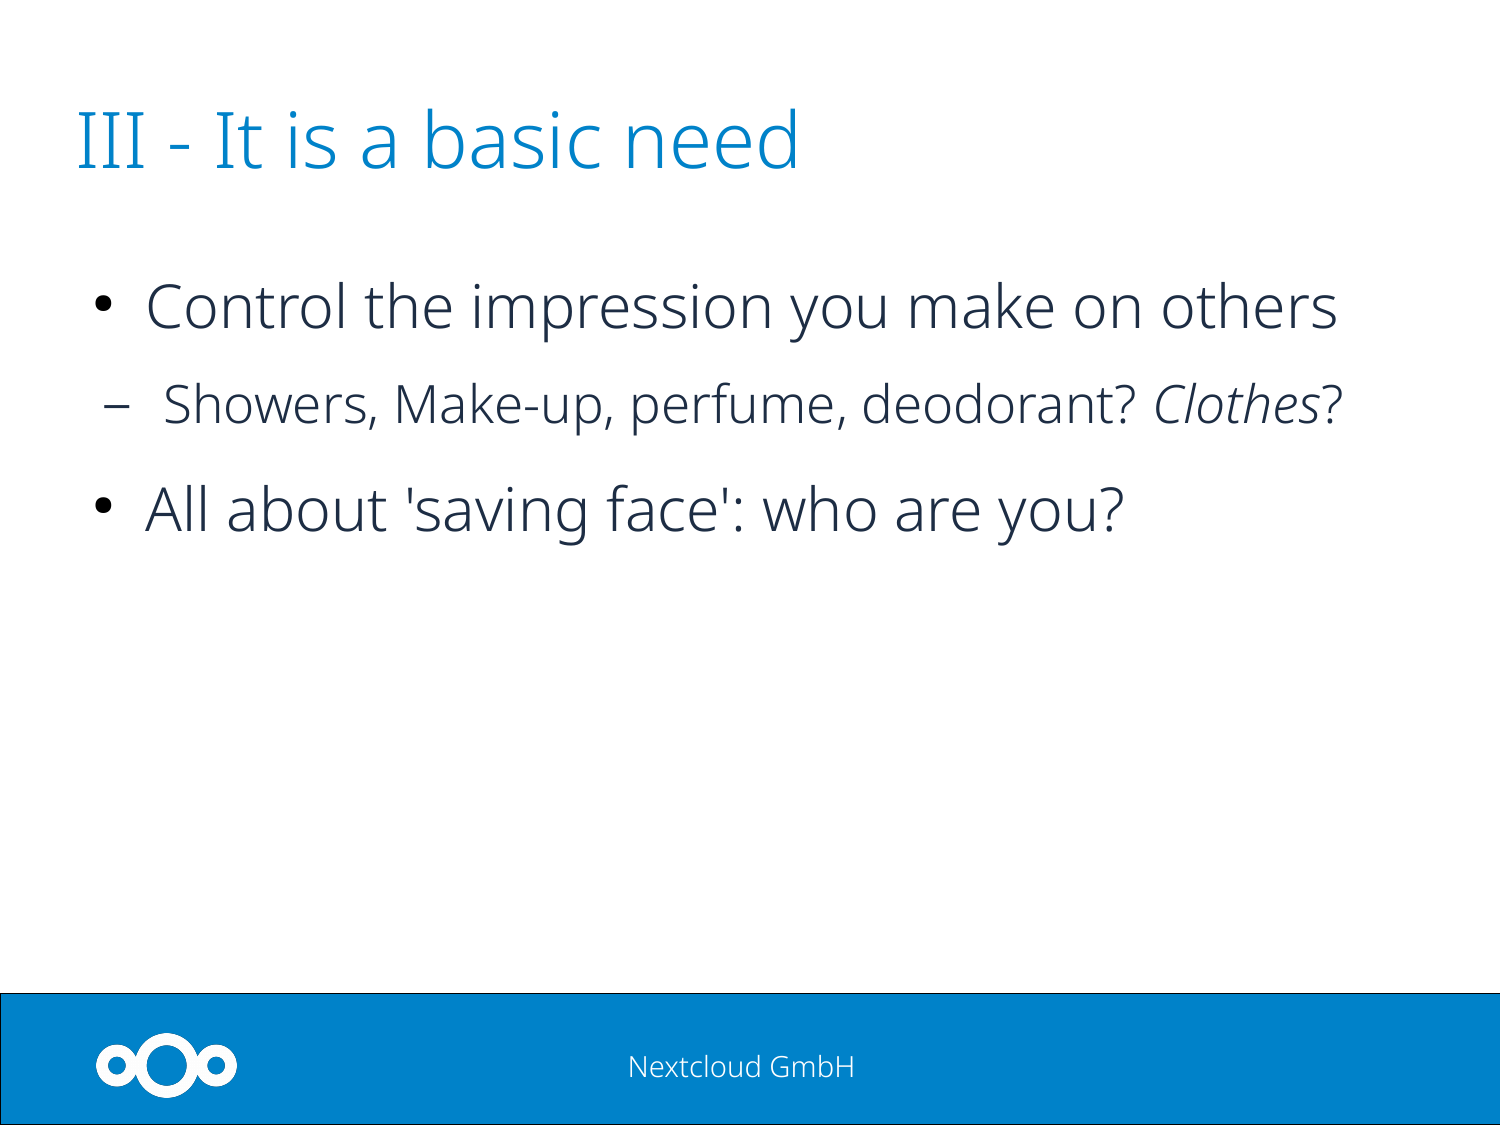

# III - It is a basic need
Control the impression you make on others
Showers, Make-up, perfume, deodorant? Clothes?
All about 'saving face': who are you?